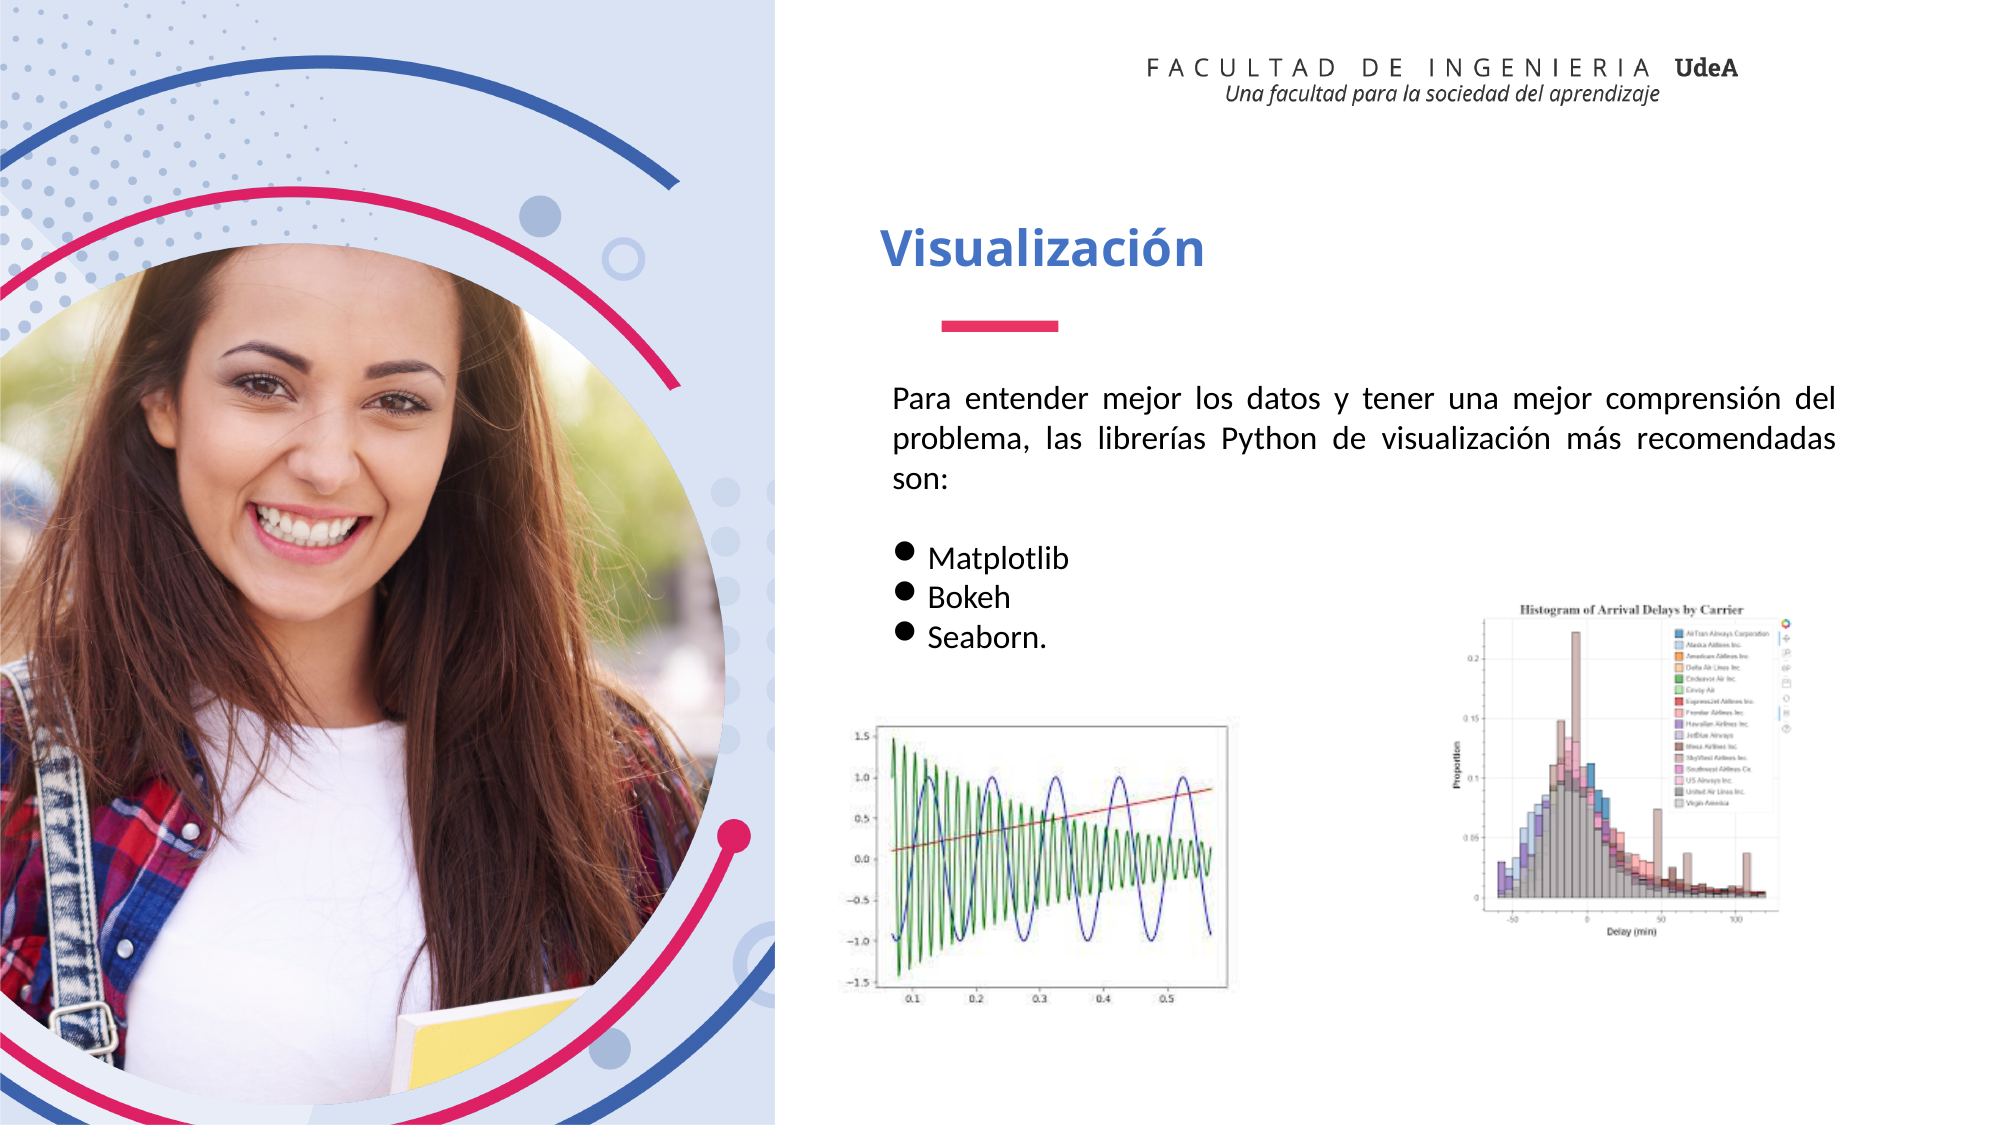

Visualización
Para entender mejor los datos y tener una mejor comprensión del problema, las librerías Python de visualización más recomendadas son:
Matplotlib
Bokeh
Seaborn.